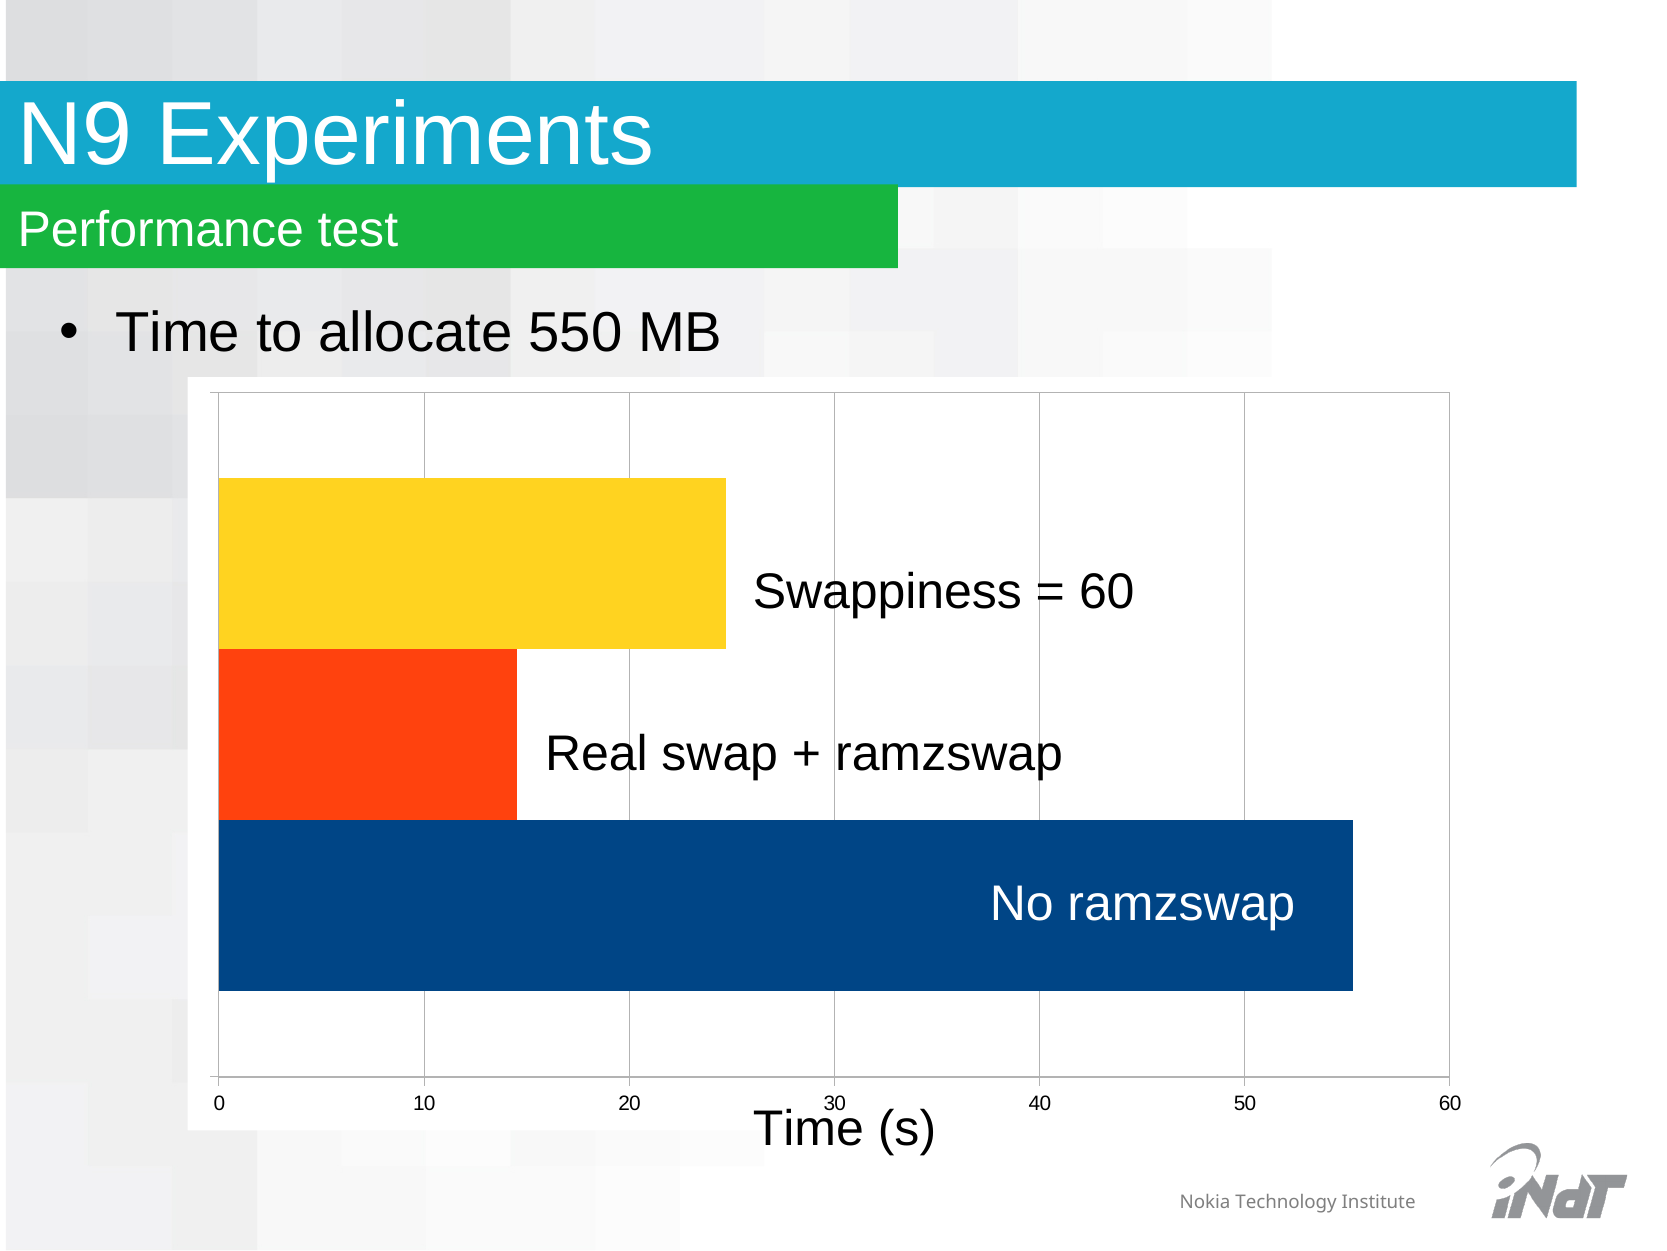

N9 Experiments
Performance test
# Time to allocate 550 MB
### Chart
| Category | | | |
|---|---|---|---|
| None | 55.28 | 14.53 | 24.73 |Swappiness = 60
Real swap + ramzswap
No ramzswap
Time (s)